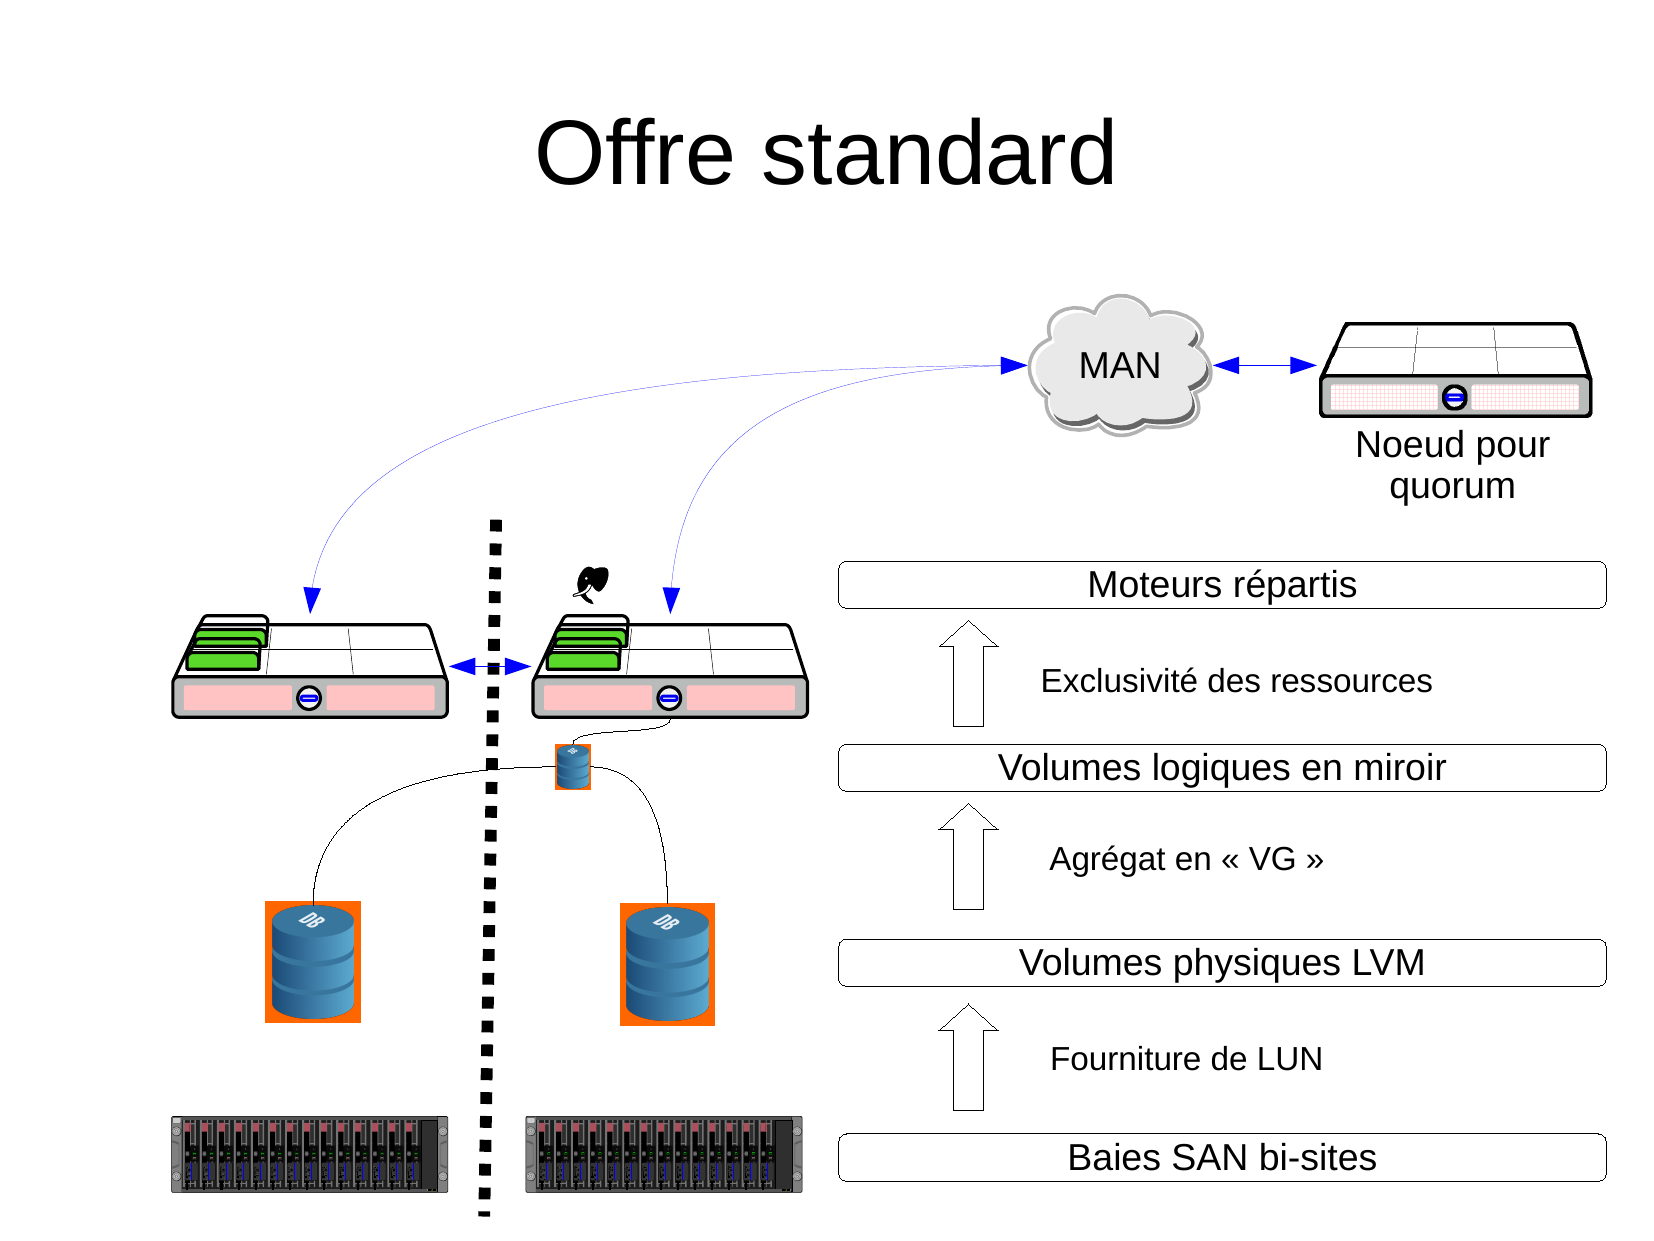

# Offre standard
MAN
Noeud pour quorum
Moteurs répartis
Exclusivité des ressources
Volumes logiques en miroir
Agrégat en « VG »
Volumes physiques LVM
Fourniture de LUN
Baies SAN bi-sites